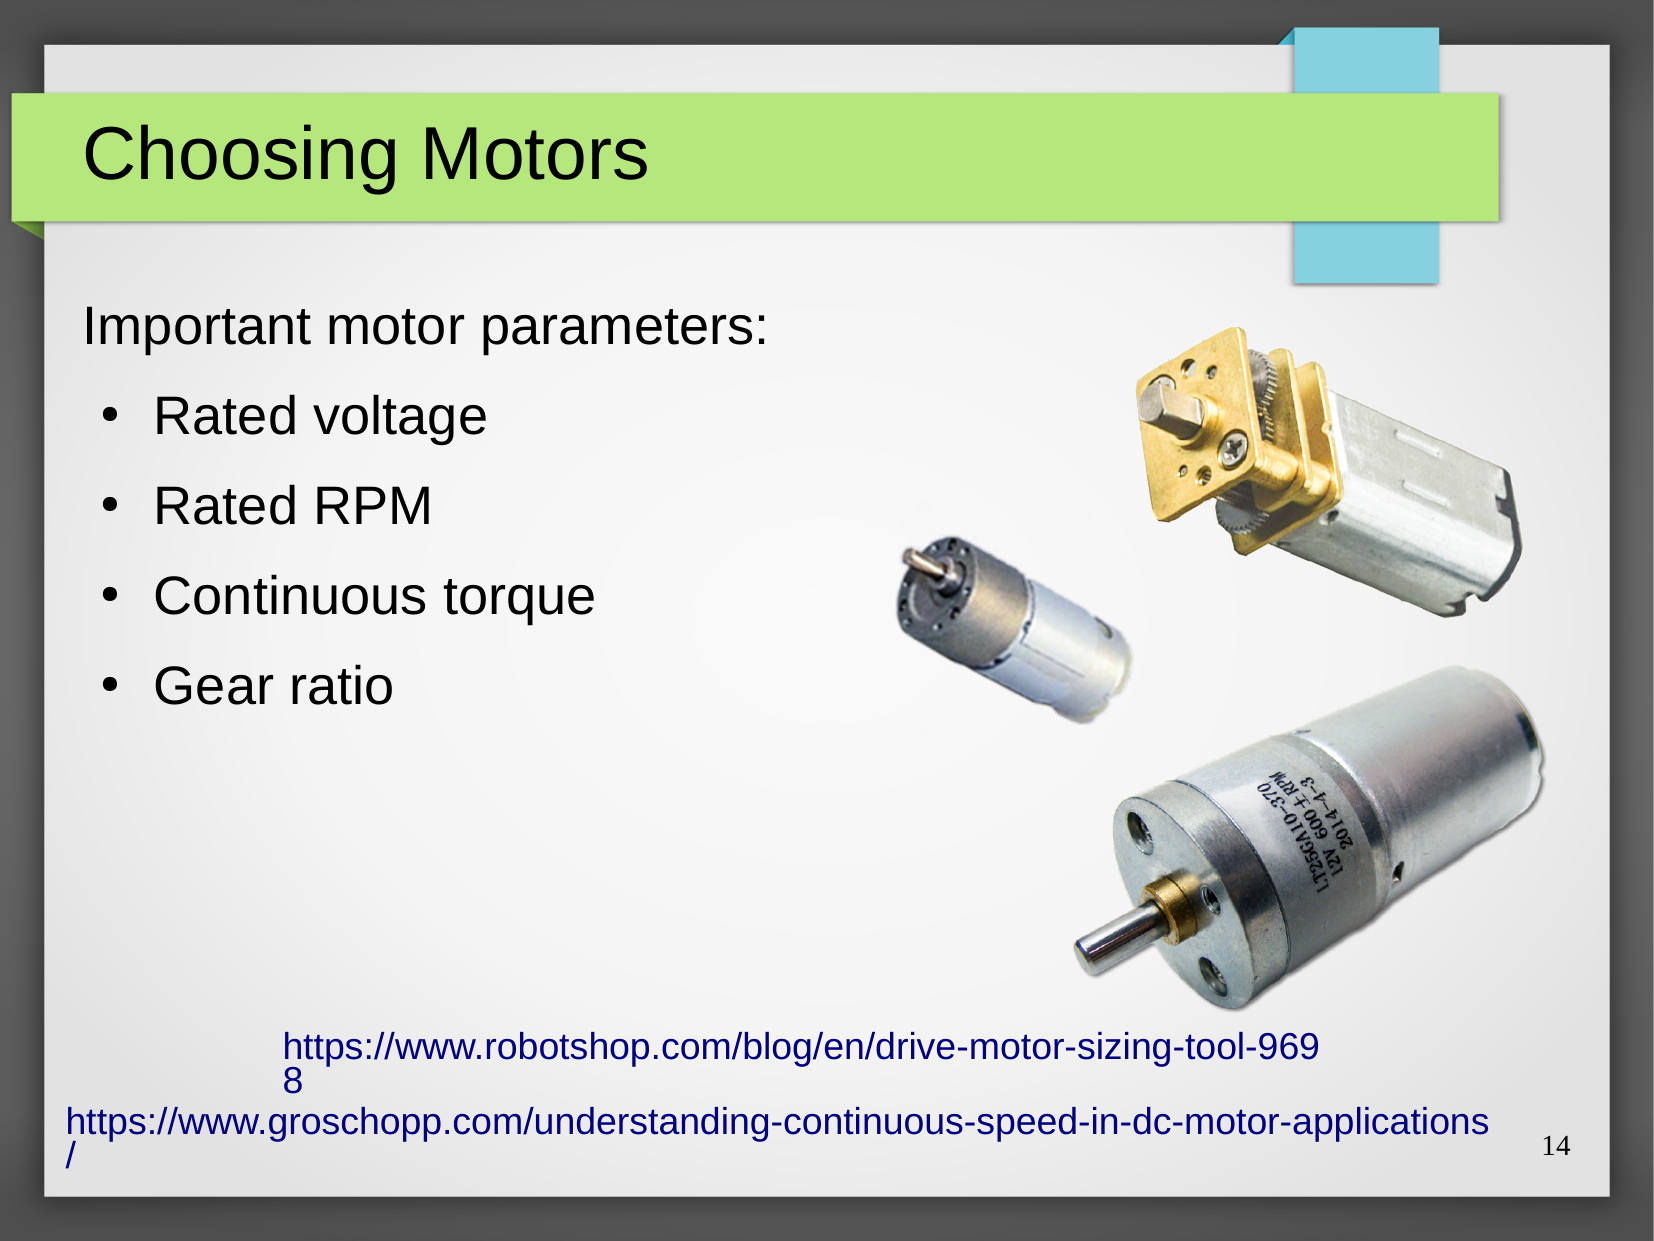

# Choosing Motors
Important motor parameters:
Rated voltage
Rated RPM
Continuous torque
Gear ratio
https://www.robotshop.com/blog/en/drive-motor-sizing-tool-9698
https://www.groschopp.com/understanding-continuous-speed-in-dc-motor-applications/
14